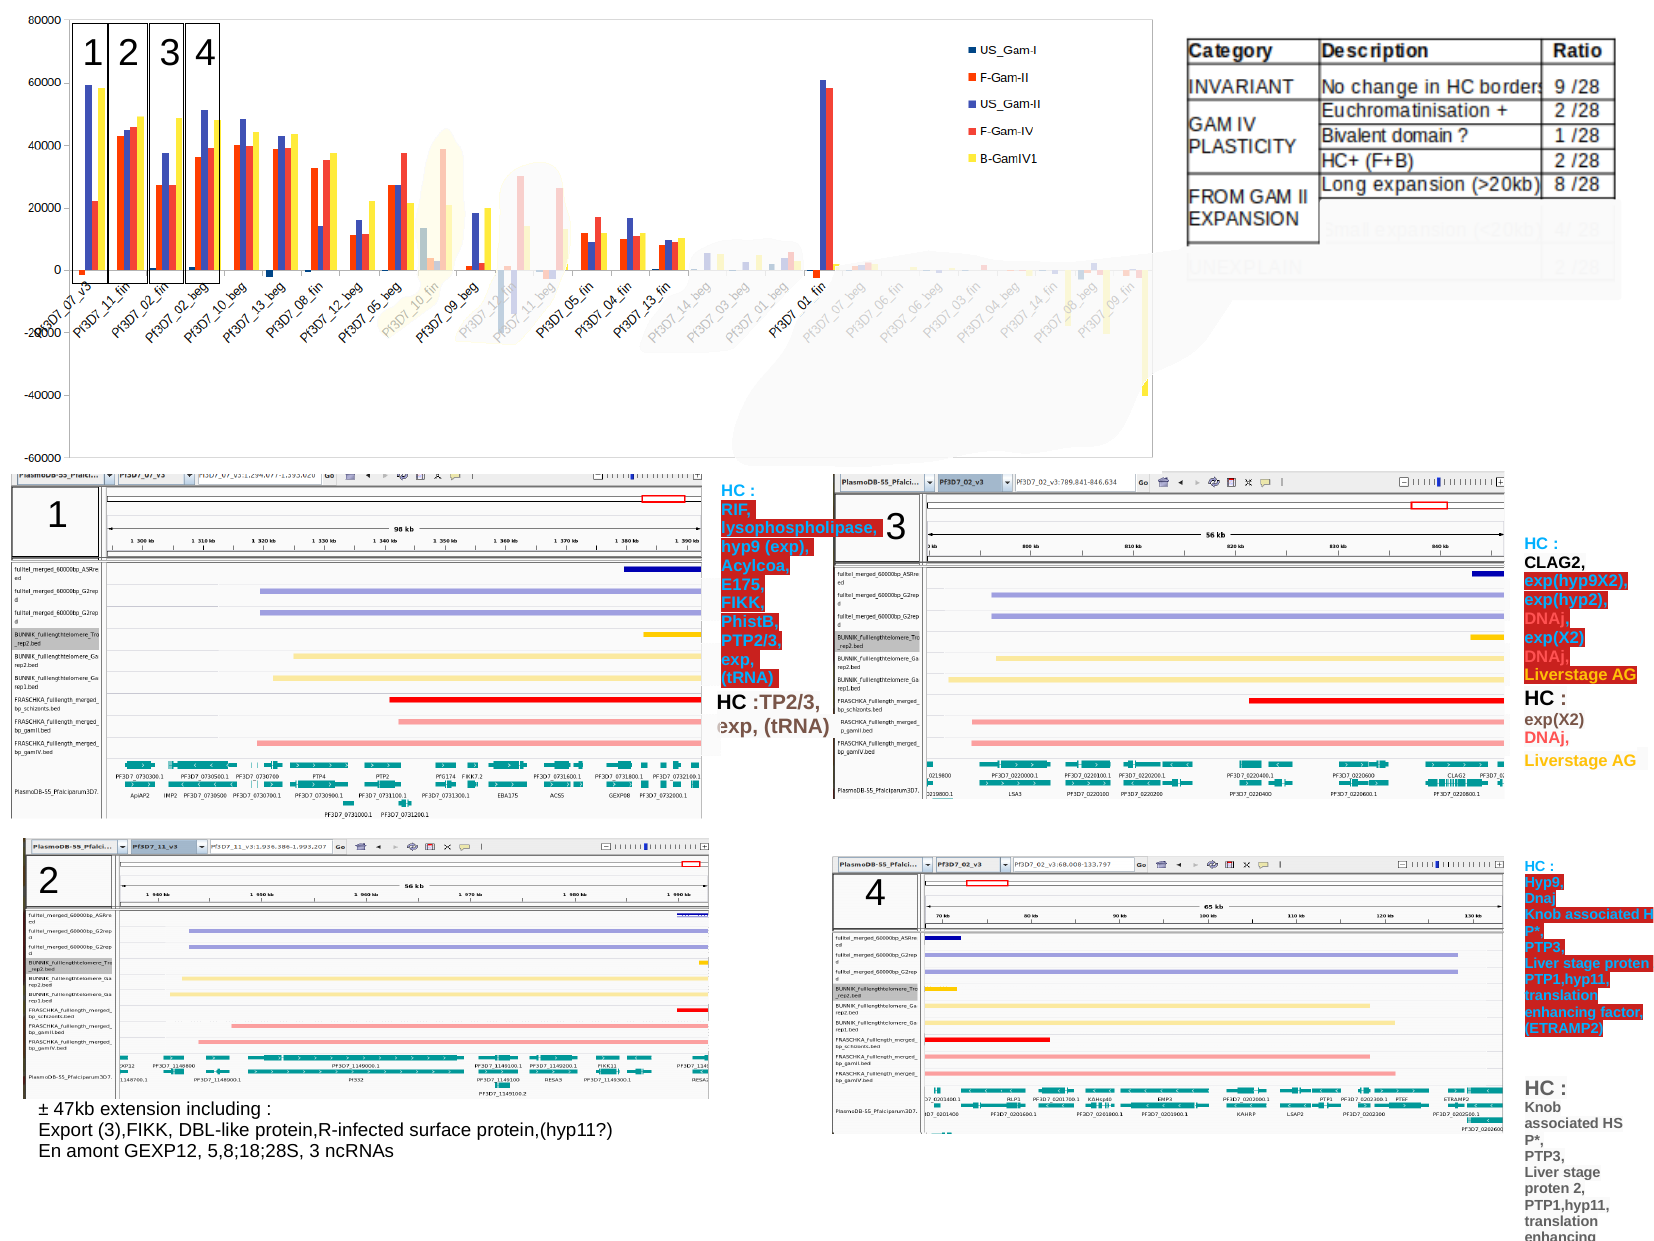

1
2
3
4
HC :
RIF,
lysophospholipase,
hyp9 (exp),
Acylcoa,
E175,
FIKK,
PhistB,
PTP2/3,
exp,
(tRNA)
1
3
HC :
CLAG2,
exp(hyp9X2),
exp(hyp2),
DNAj,
exp(X2)
DNAj,
Liverstage AG
HC :
exp(X2)
DNAj,
Liverstage AG
HC :TP2/3,
exp, (tRNA)
HC :
Hyp9,
Dnaj
Knob associated HS P*,
PTP3,
Liver stage proten 2,
PTP1,hyp11, translation enhancing factor, (ETRAMP2)
2
4
HC :
Knob associated HS P*,
PTP3,
Liver stage proten 2,
PTP1,hyp11, translation enhancing factor, (ETRAMP2)
± 47kb extension including :
Export (3),FIKK, DBL-like protein,R-infected surface protein,(hyp11?)
En amont GEXP12, 5,8;18;28S, 3 ncRNAs